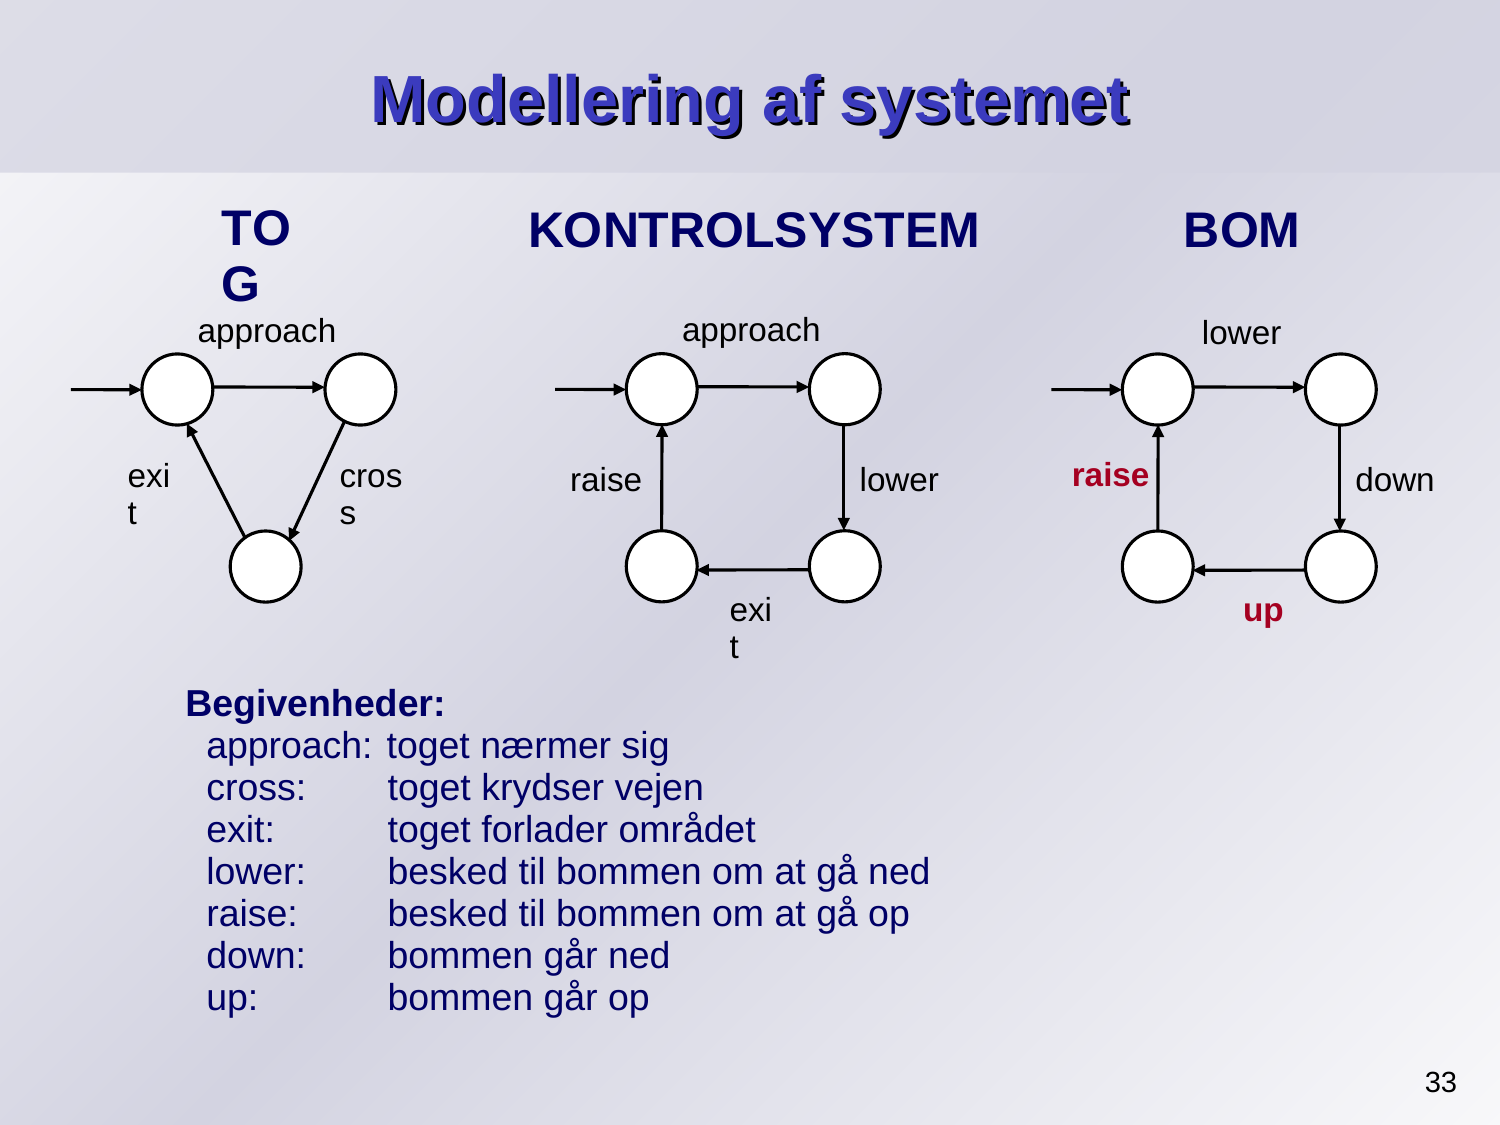

# Modellering af systemet
TOG
approach
exit
cross
KONTROLSYSTEM
approach
raise
lower
exit
BOM
lower
raise
down
up
Begivenheder:
 approach: toget nærmer sig
 cross:	 toget krydser vejen
 exit:	 toget forlader området
 lower:	 besked til bommen om at gå ned
 raise:	 besked til bommen om at gå op
 down:	 bommen går ned
 up:	 bommen går op
33